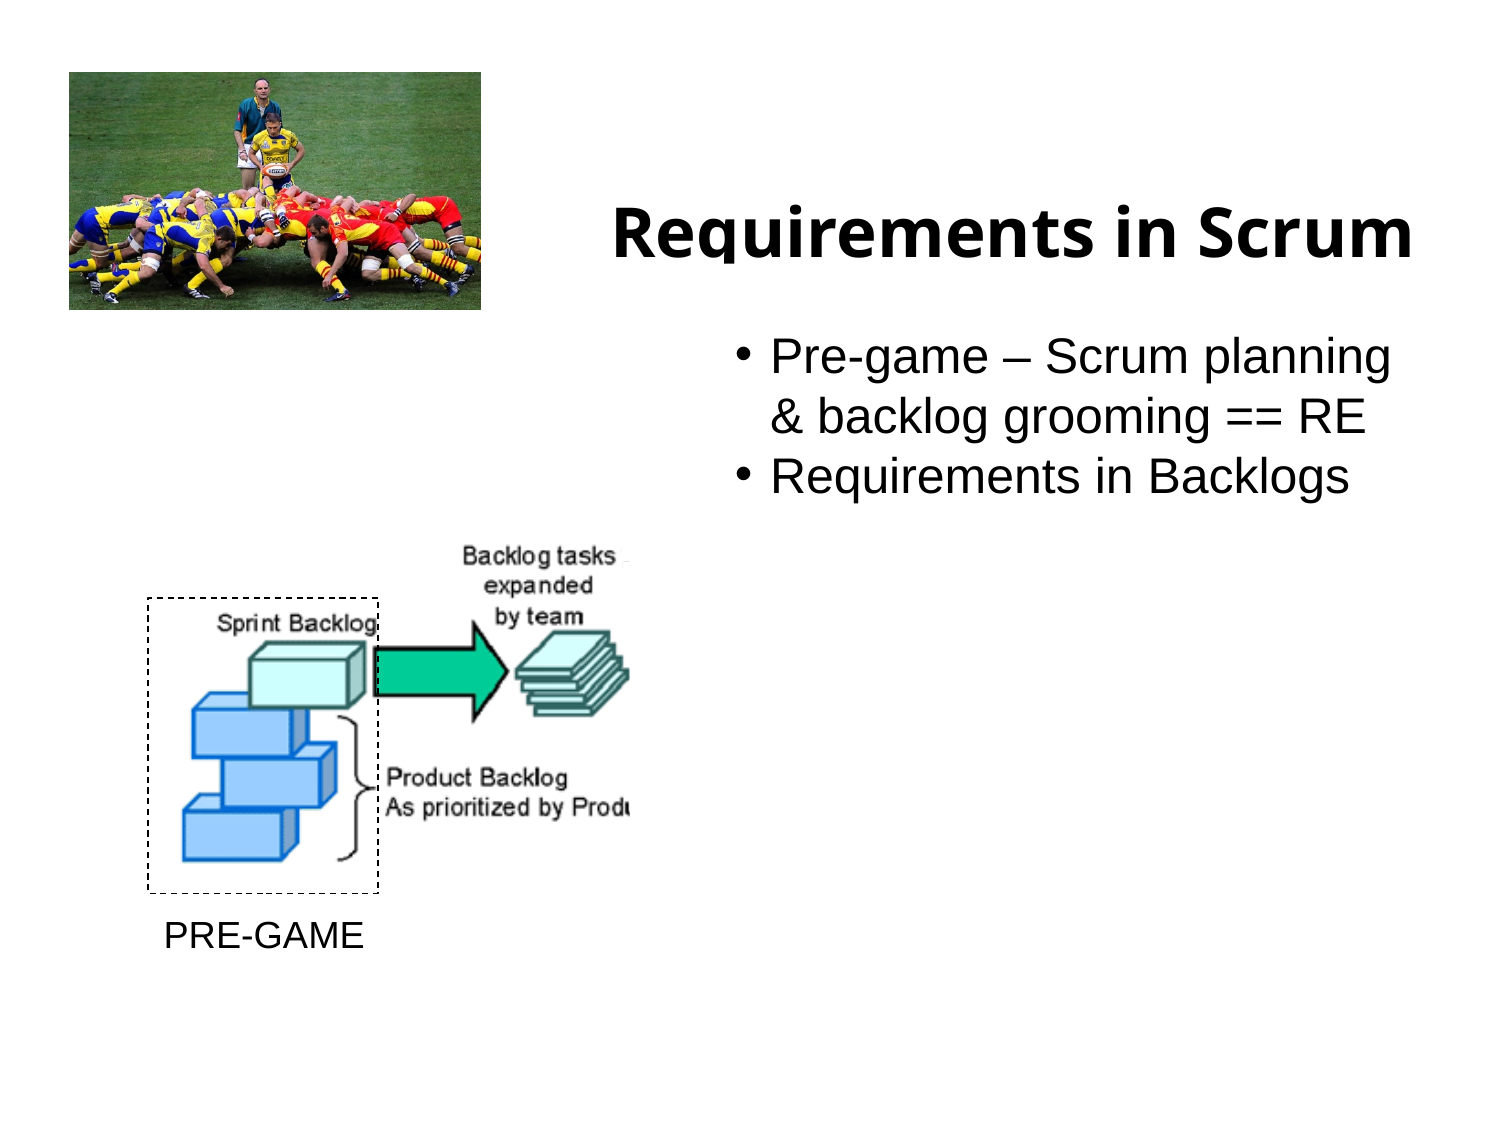

# Requirements in Scrum
Pre-game – Scrum planning & backlog grooming == RE
Requirements in Backlogs
POST-GAME
PRE-GAME